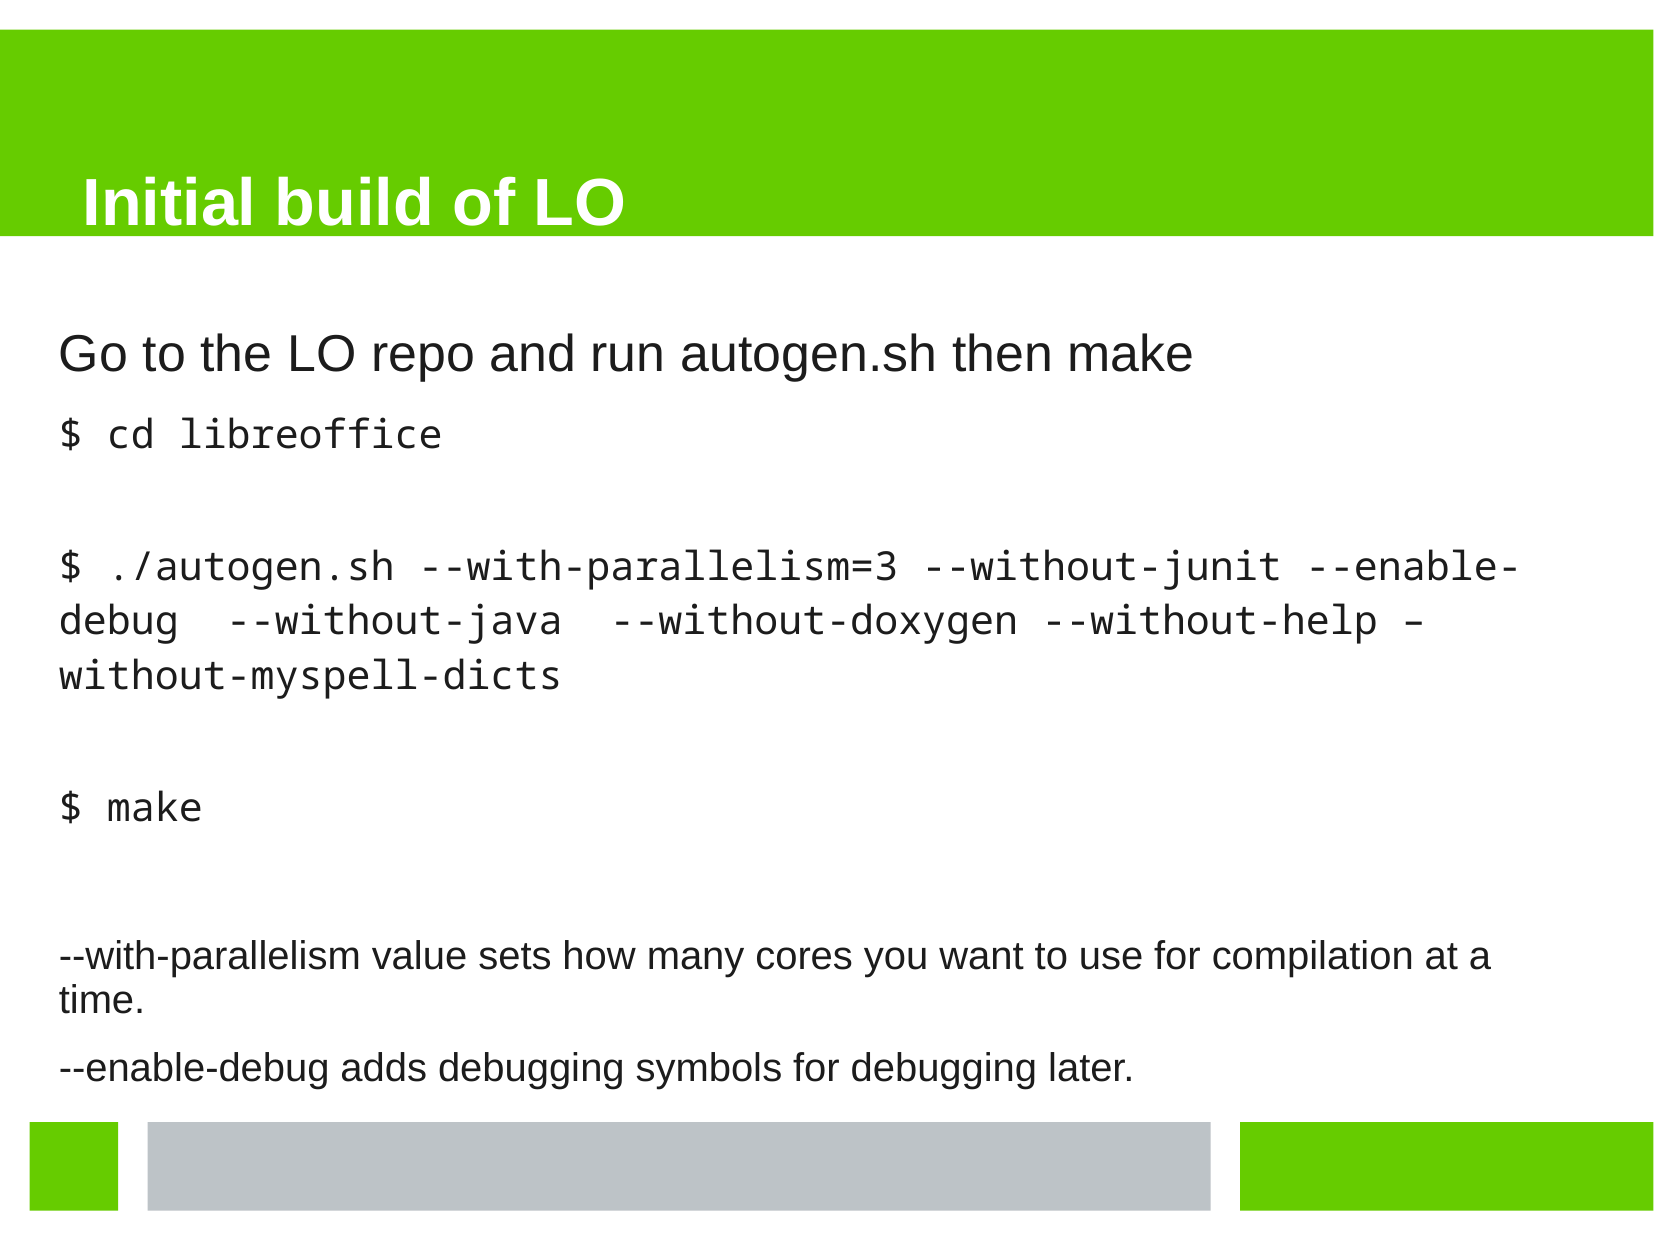

# Initial build of LO
Go to the LO repo and run autogen.sh then make
$ cd libreoffice
$ ./autogen.sh --with-parallelism=3 --without-junit --enable-debug --without-java --without-doxygen --without-help –without-myspell-dicts
$ make
--with-parallelism value sets how many cores you want to use for compilation at a time.
--enable-debug adds debugging symbols for debugging later.